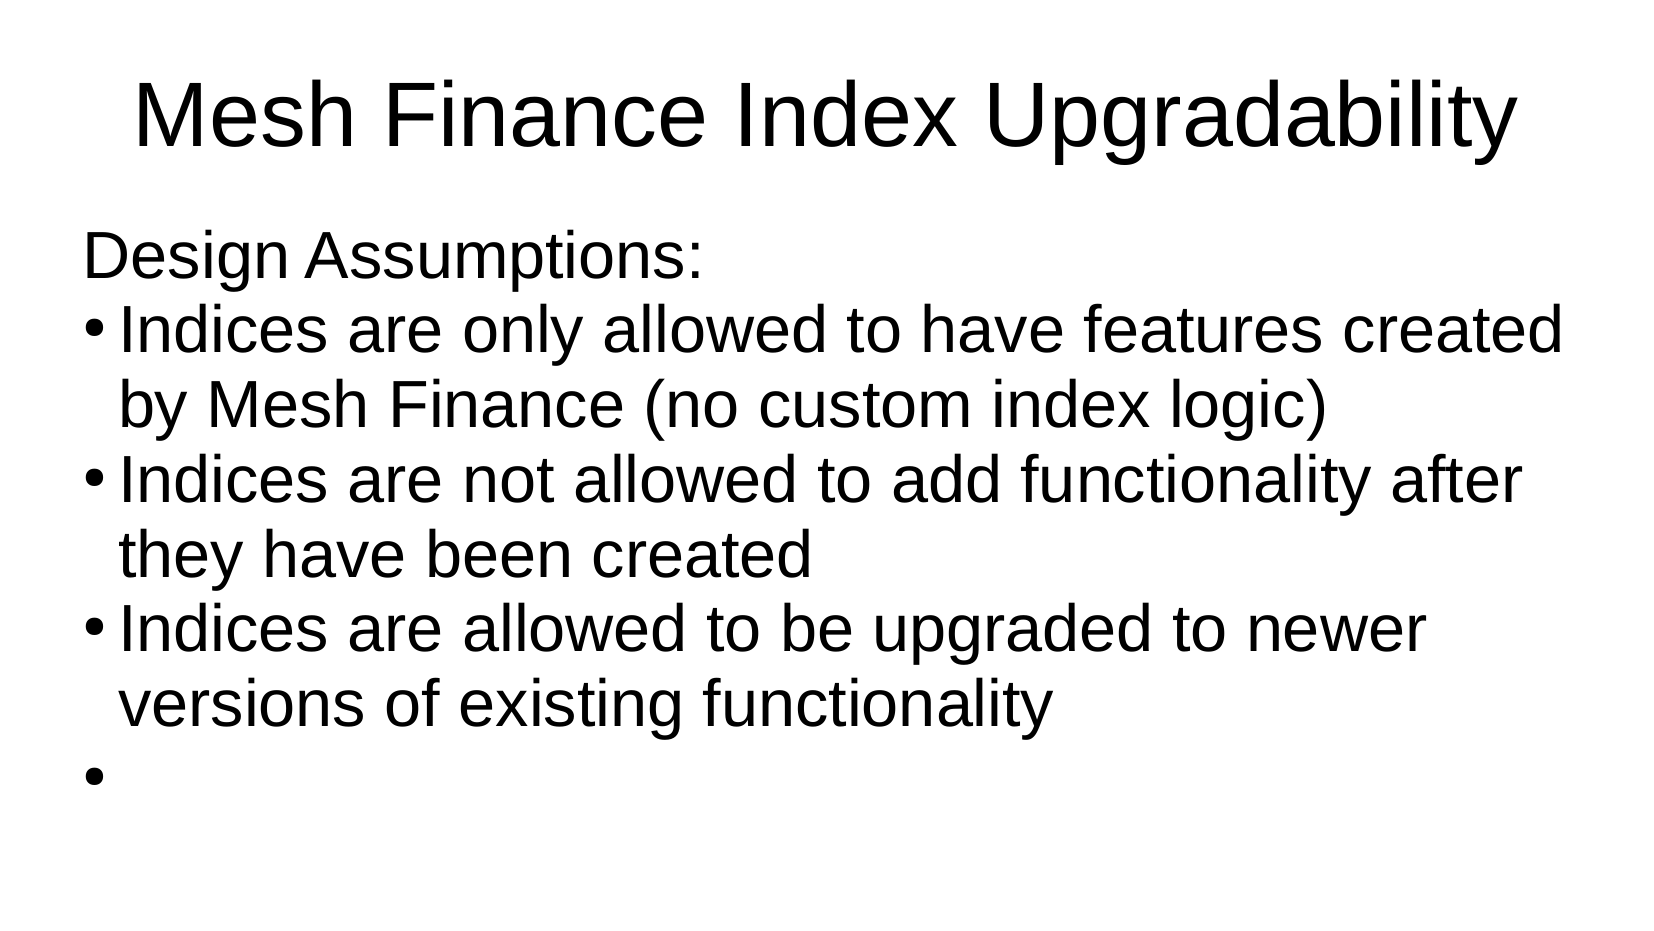

# Mesh Finance Index Upgradability
Design Assumptions:
Indices are only allowed to have features created by Mesh Finance (no custom index logic)
Indices are not allowed to add functionality after they have been created
Indices are allowed to be upgraded to newer versions of existing functionality